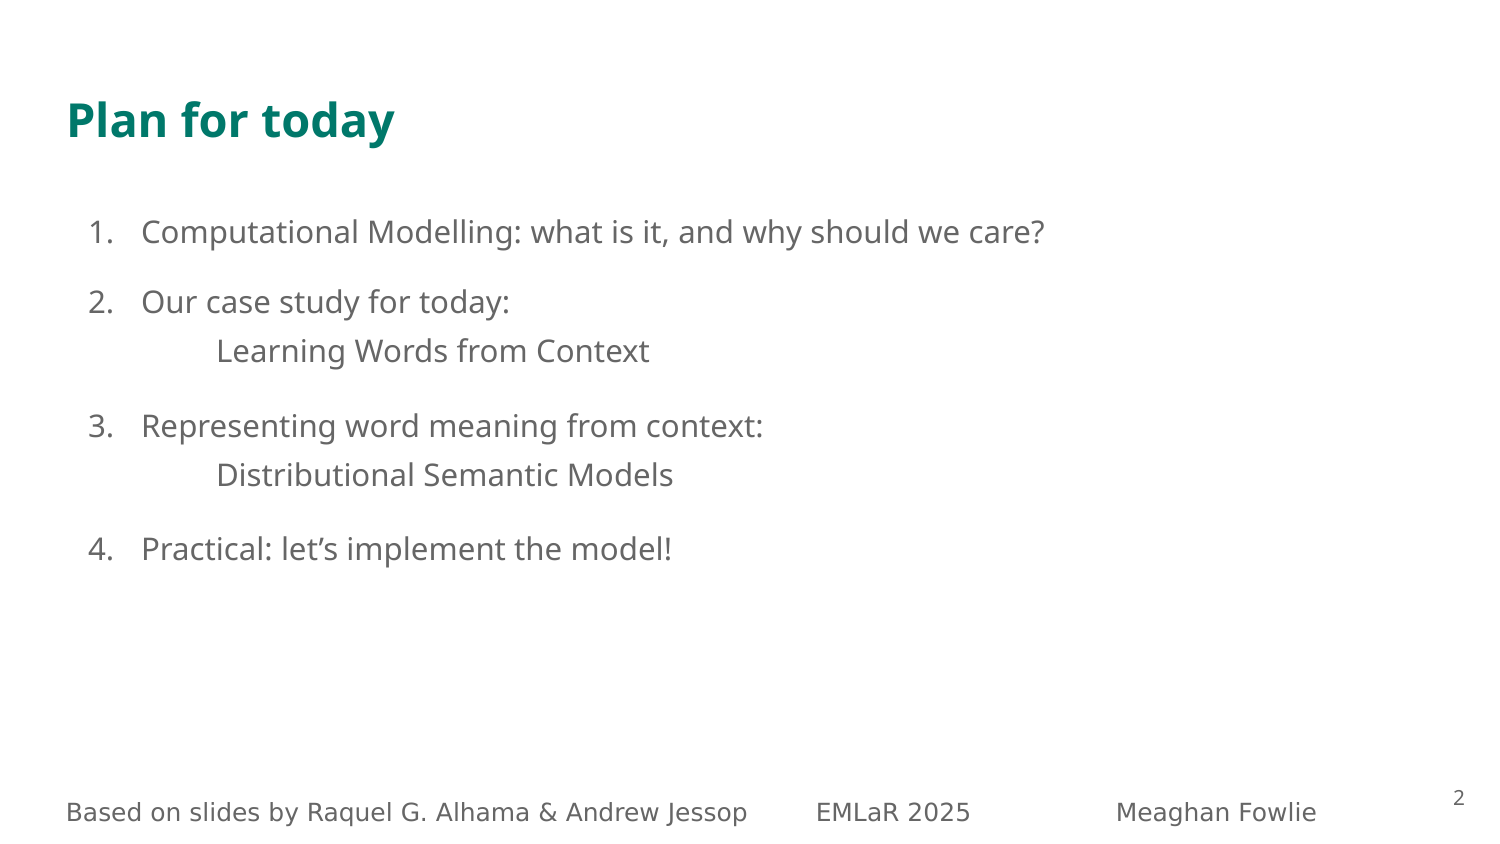

# Plan for today
Computational Modelling: what is it, and why should we care?
Our case study for today:
Learning Words from Context
Representing word meaning from context:
Distributional Semantic Models
Practical: let’s implement the model!
2
EMLAR 2025